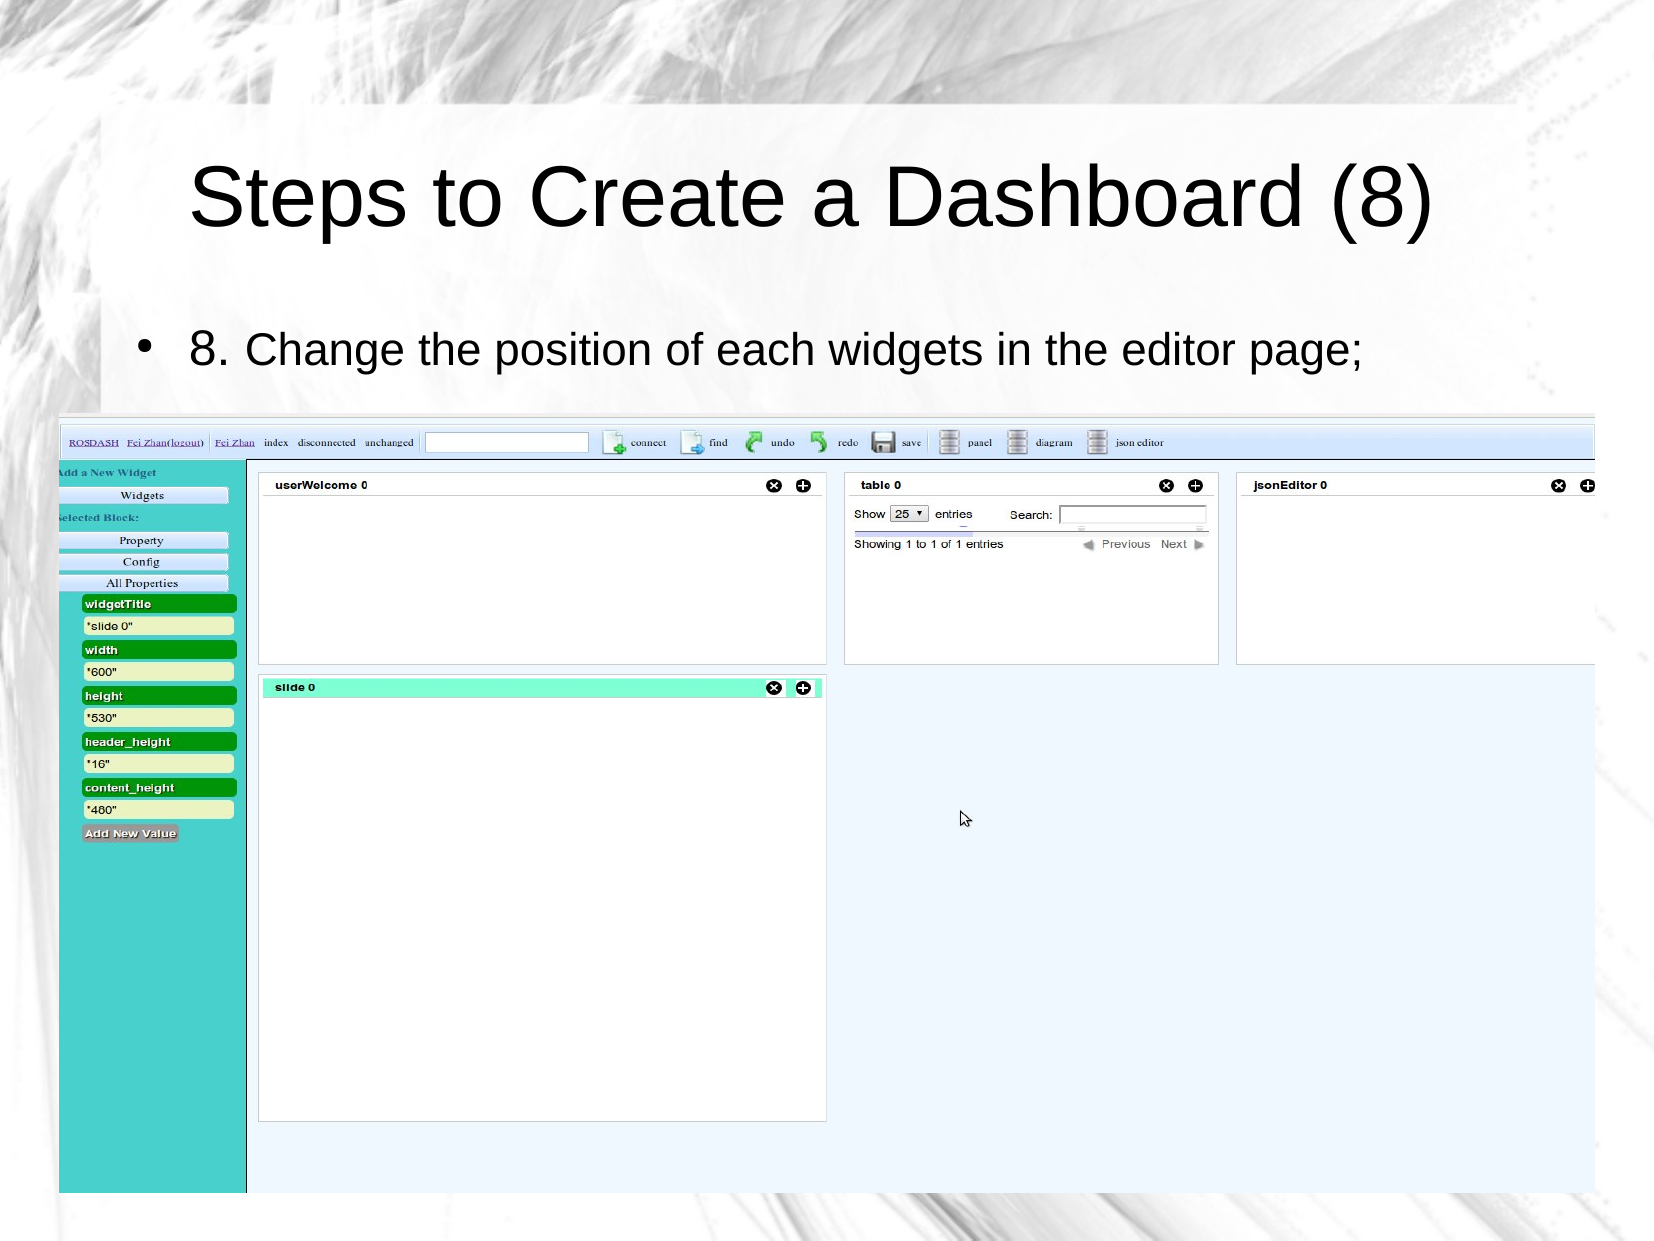

# Steps to Create a Dashboard (8)
8. Change the position of each widgets in the editor page;